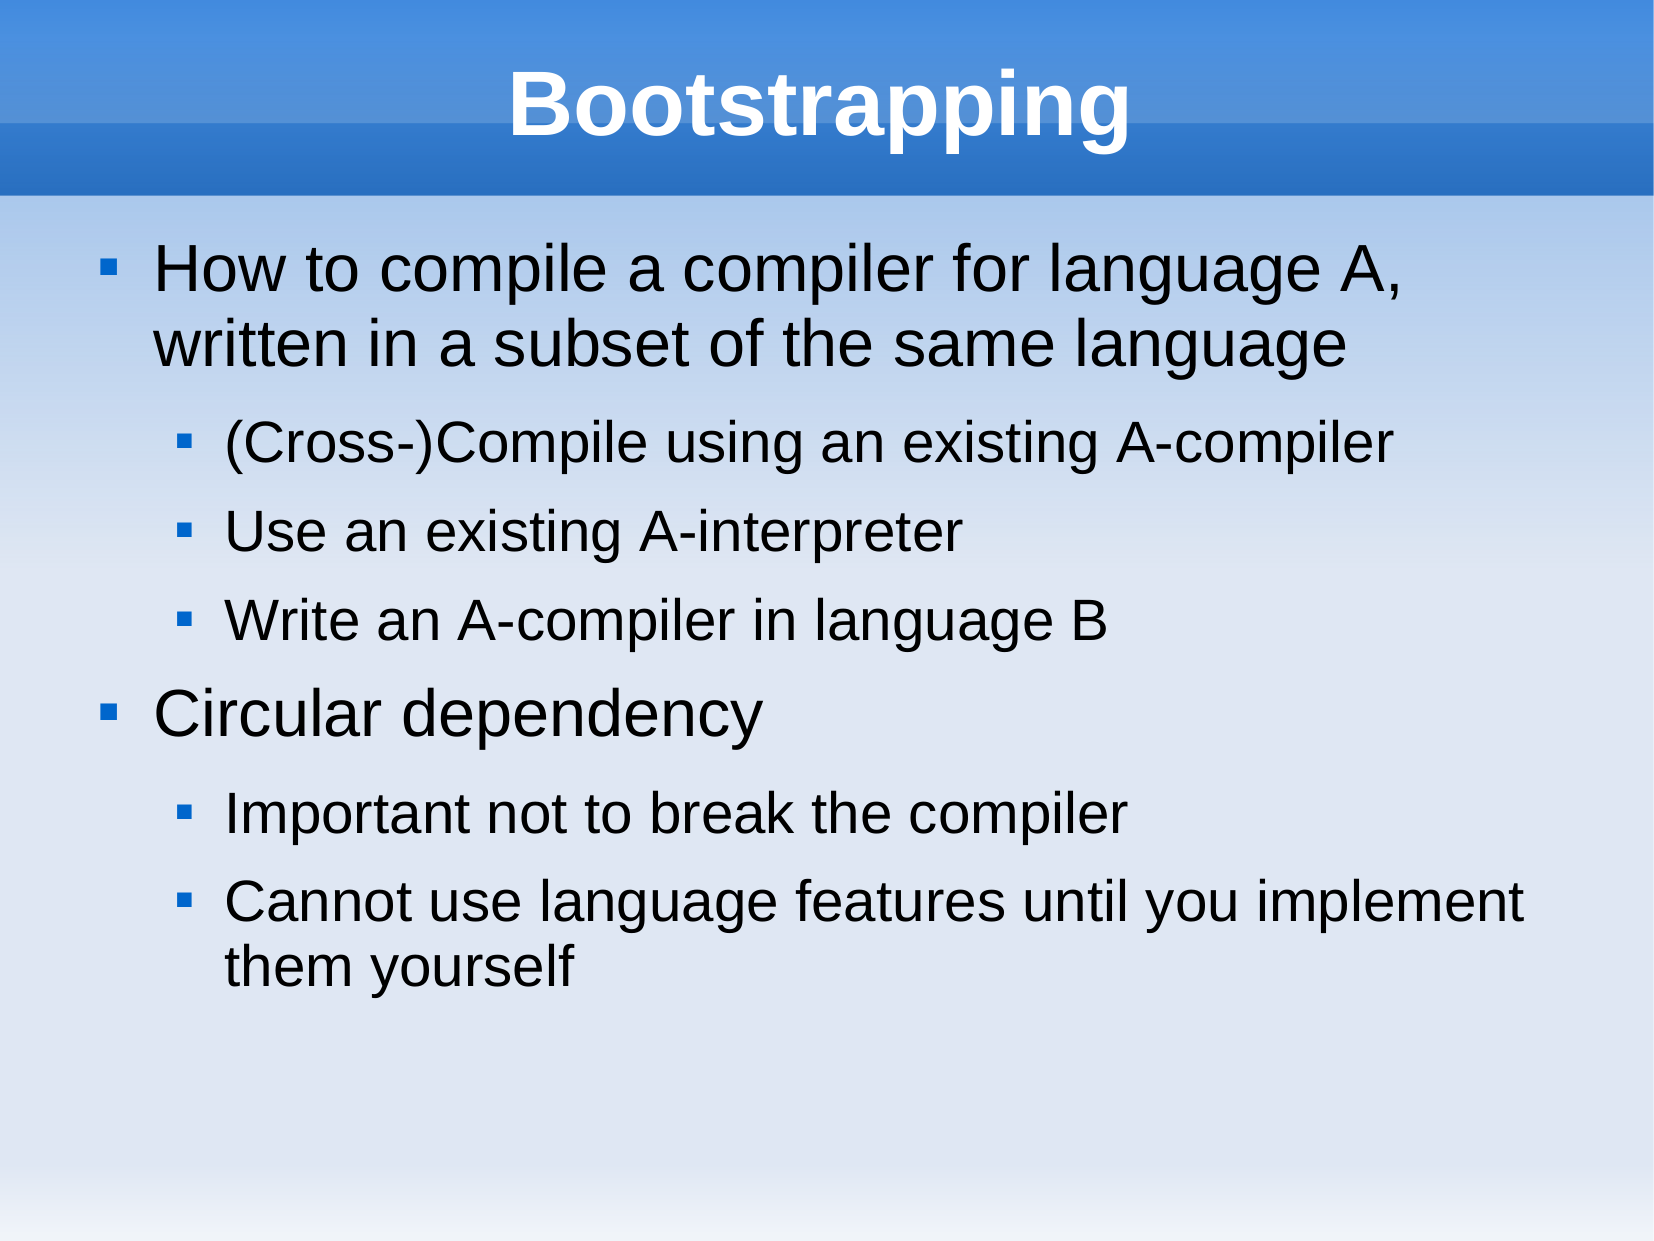

# Bootstrapping
How to compile a compiler for language A, written in a subset of the same language
(Cross-)Compile using an existing A-compiler
Use an existing A-interpreter
Write an A-compiler in language B
Circular dependency
Important not to break the compiler
Cannot use language features until you implement them yourself